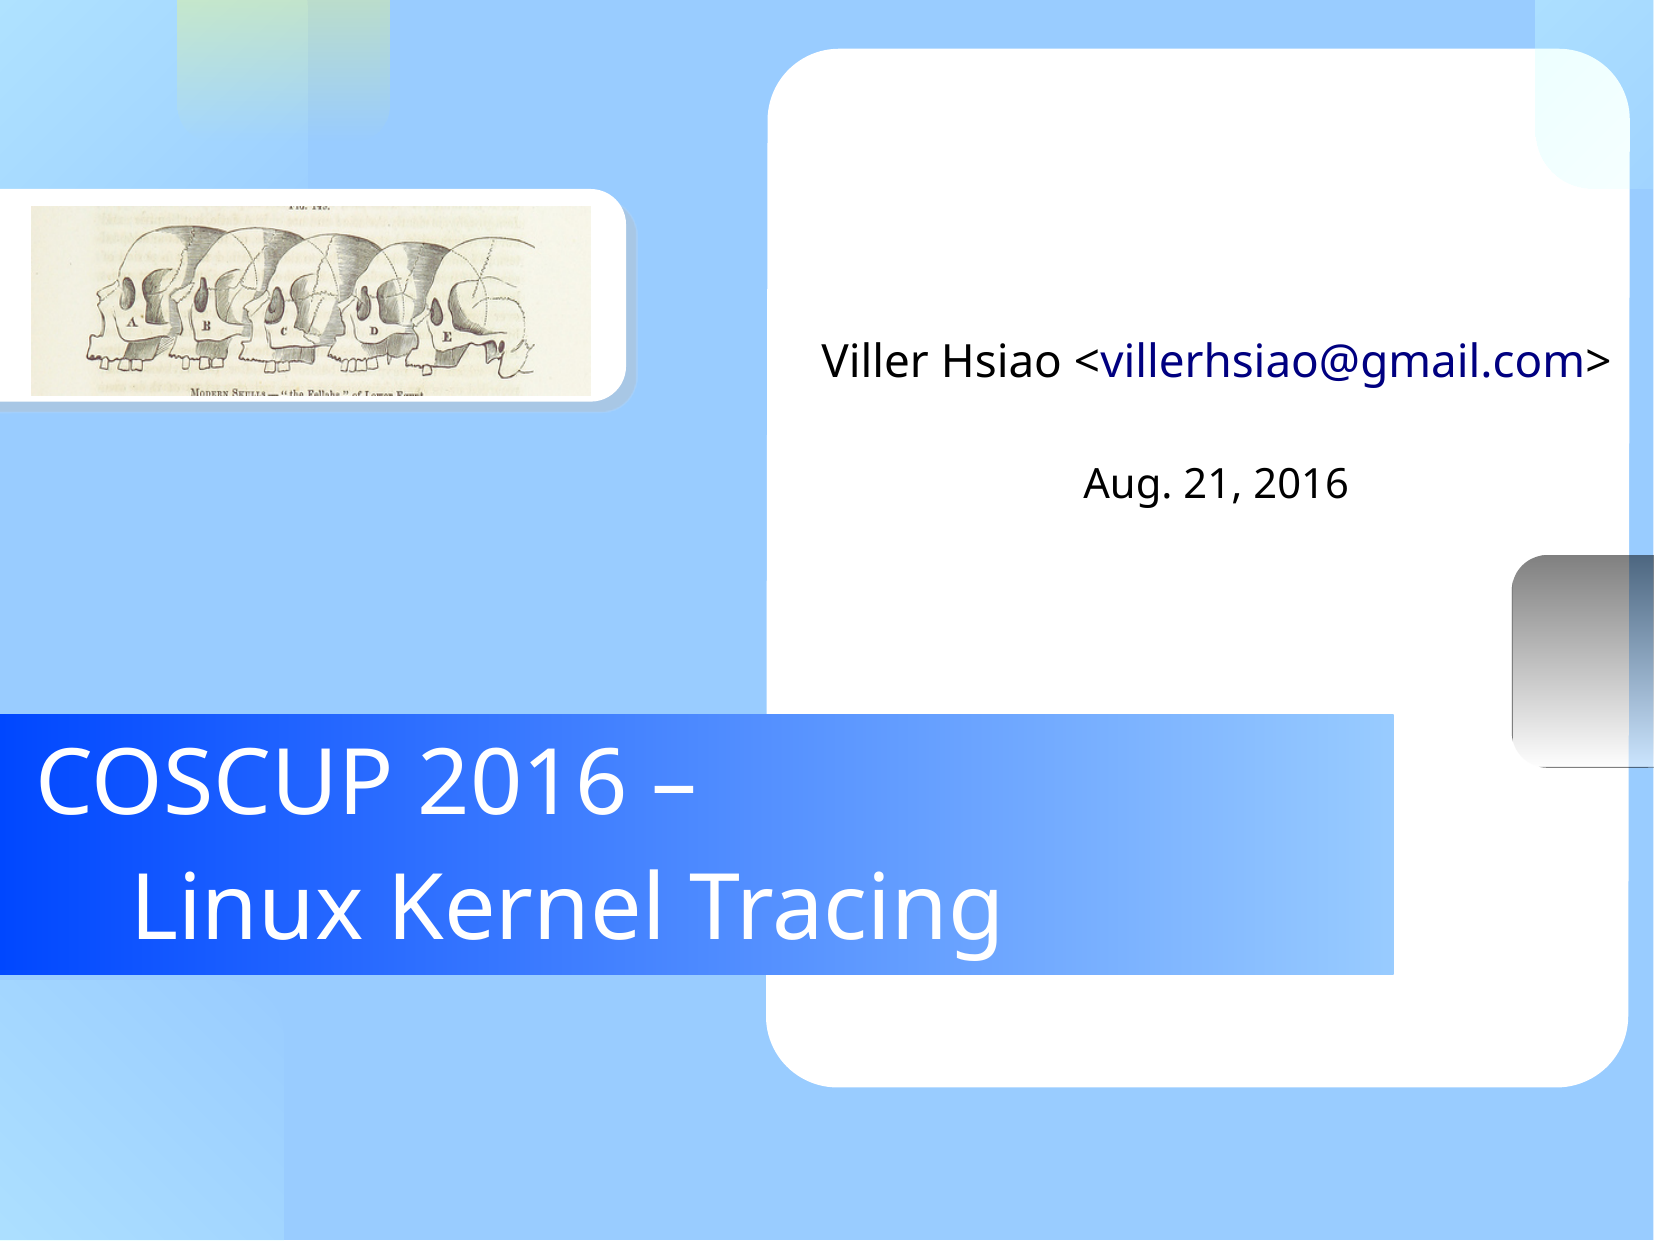

Viller Hsiao <villerhsiao@gmail.com>
Aug. 21, 2016
# COSCUP 2016 – Linux Kernel Tracing